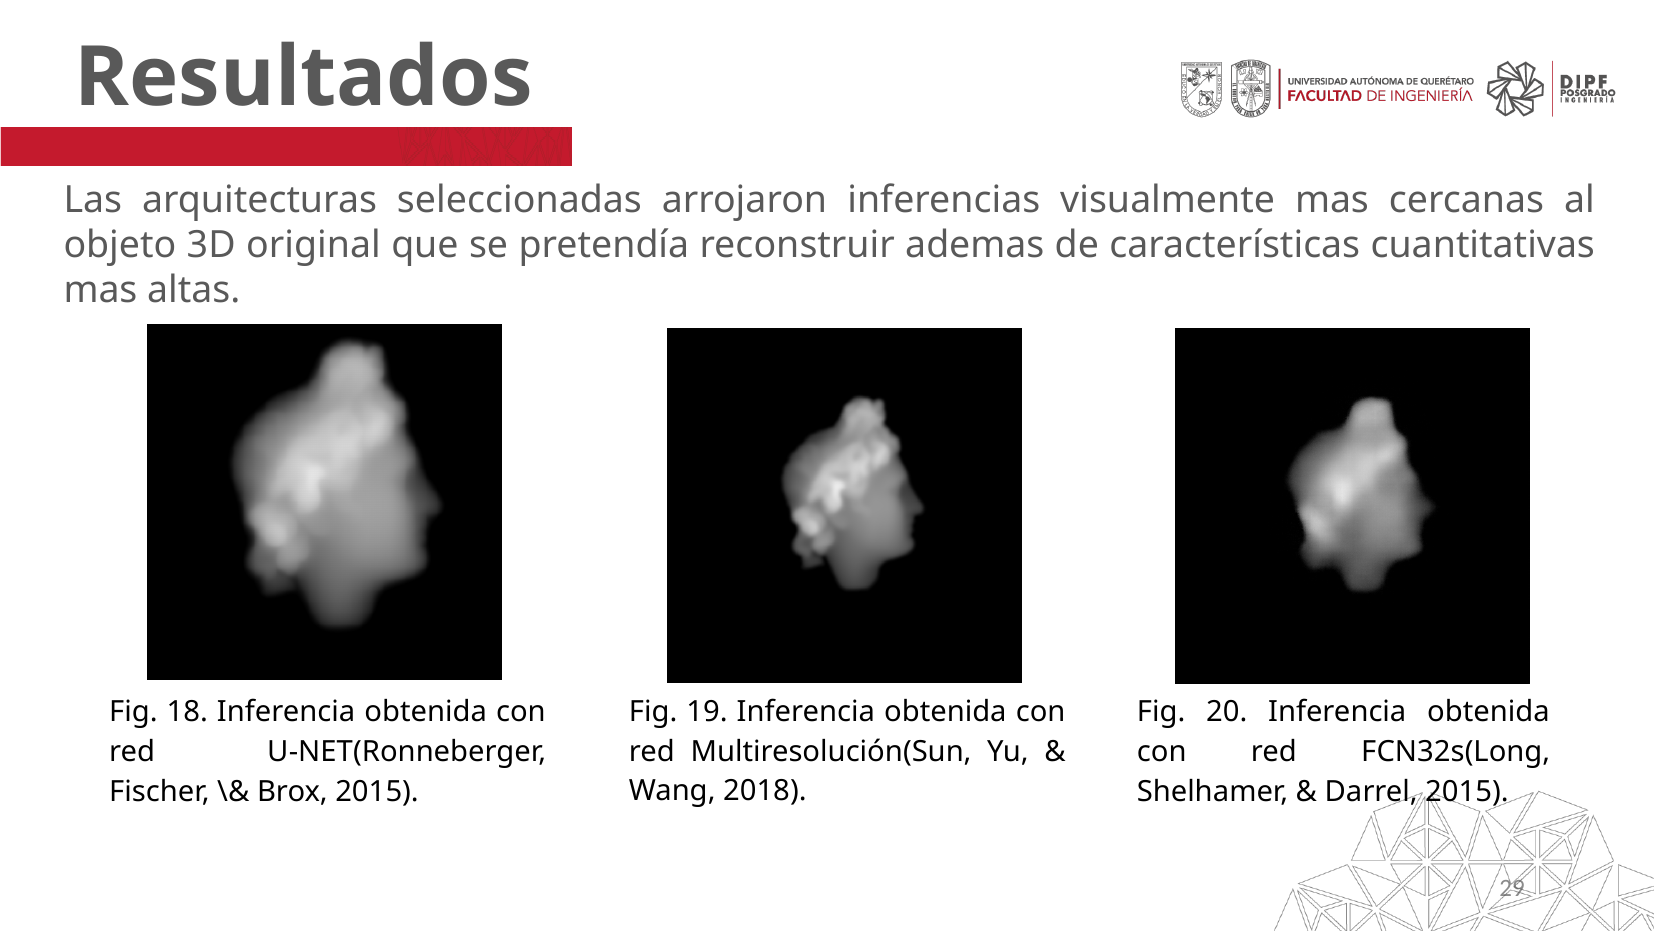

Resultados
Las arquitecturas seleccionadas arrojaron inferencias visualmente mas cercanas al objeto 3D original que se pretendía reconstruir ademas de características cuantitativas mas altas.
Fig. 19. Inferencia obtenida con red Multiresolución(Sun, Yu, & Wang, 2018).
Fig. 18. Inferencia obtenida con red U-NET(Ronneberger, Fischer, \& Brox, 2015).
Fig. 20. Inferencia obtenida con red FCN32s(Long, Shelhamer, & Darrel, 2015).
29